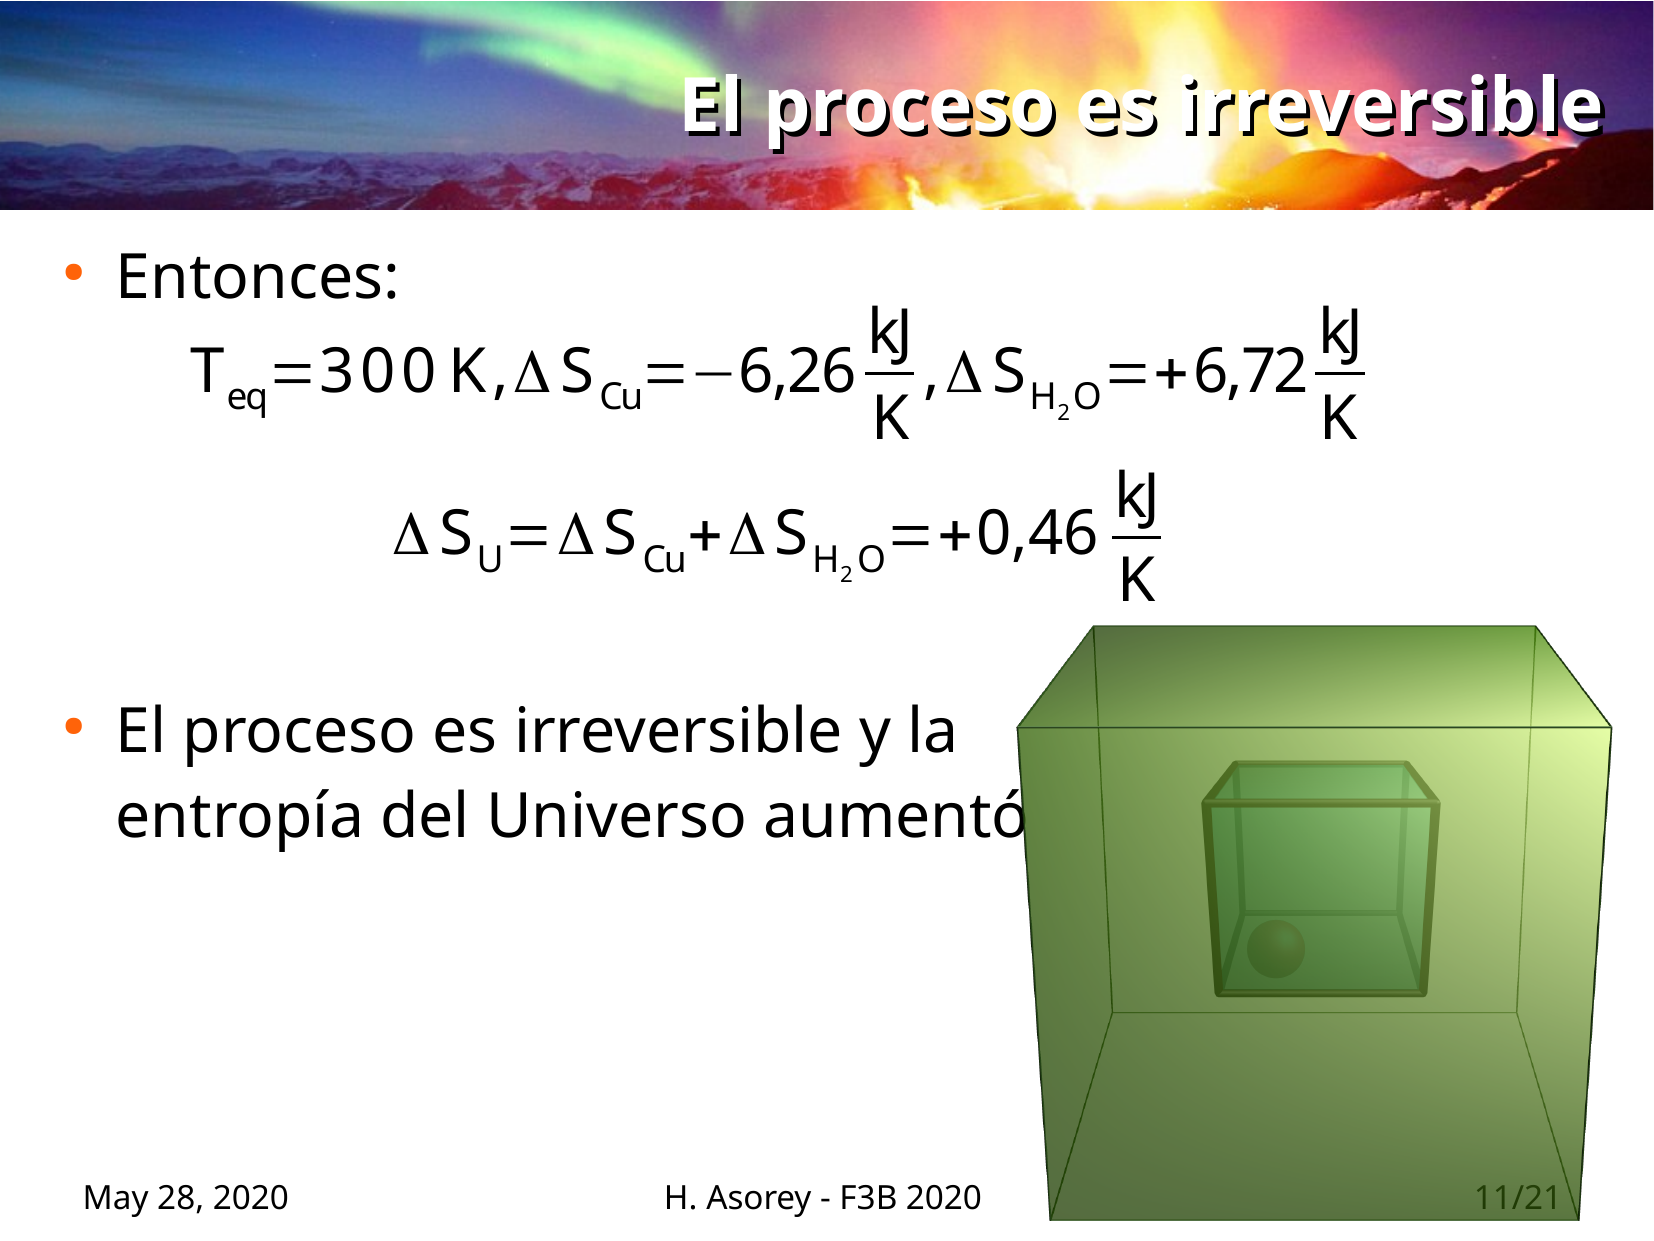

# El proceso es irreversible
Entonces:
El proceso es irreversible y la
entropía del Universo aumentó
May 28, 2020
H. Asorey - F3B 2020
11